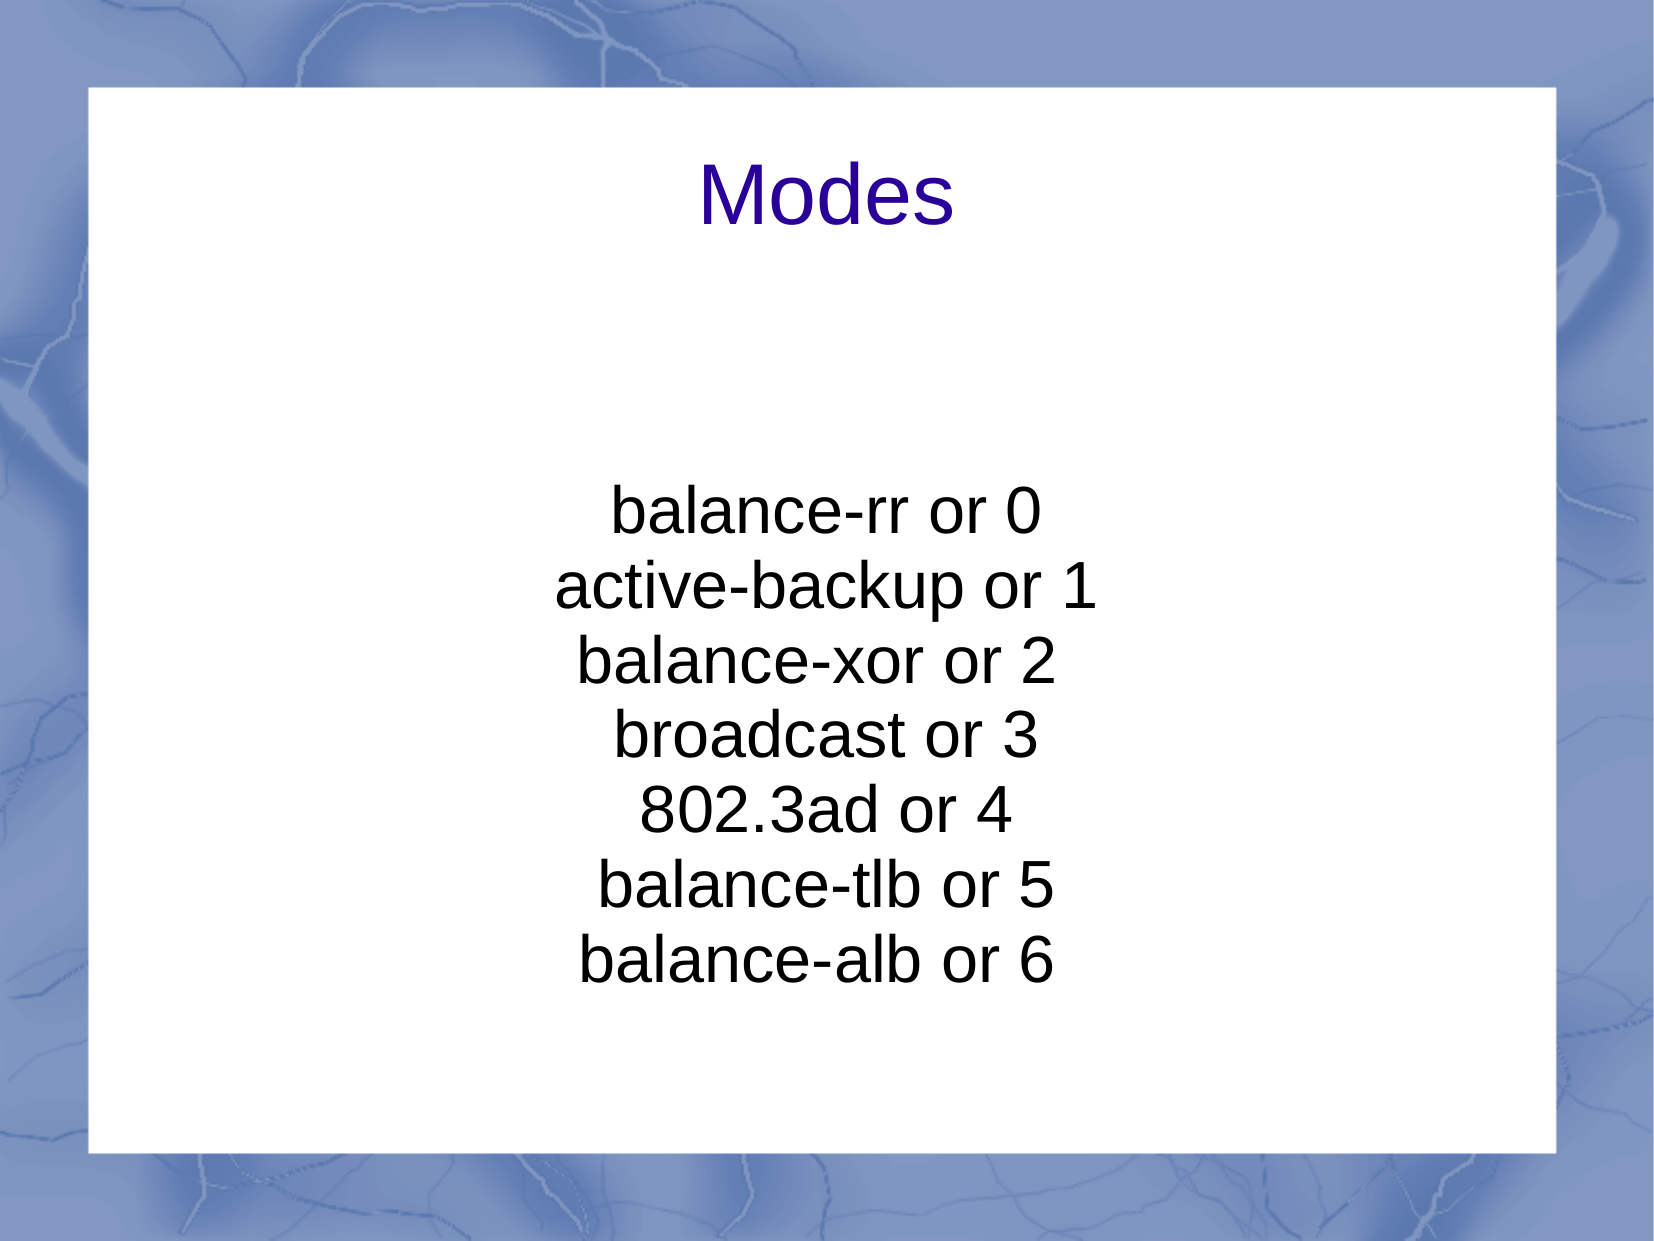

# Modes
balance-rr or 0
active-backup or 1
balance-xor or 2
broadcast or 3
802.3ad or 4
balance-tlb or 5
balance-alb or 6